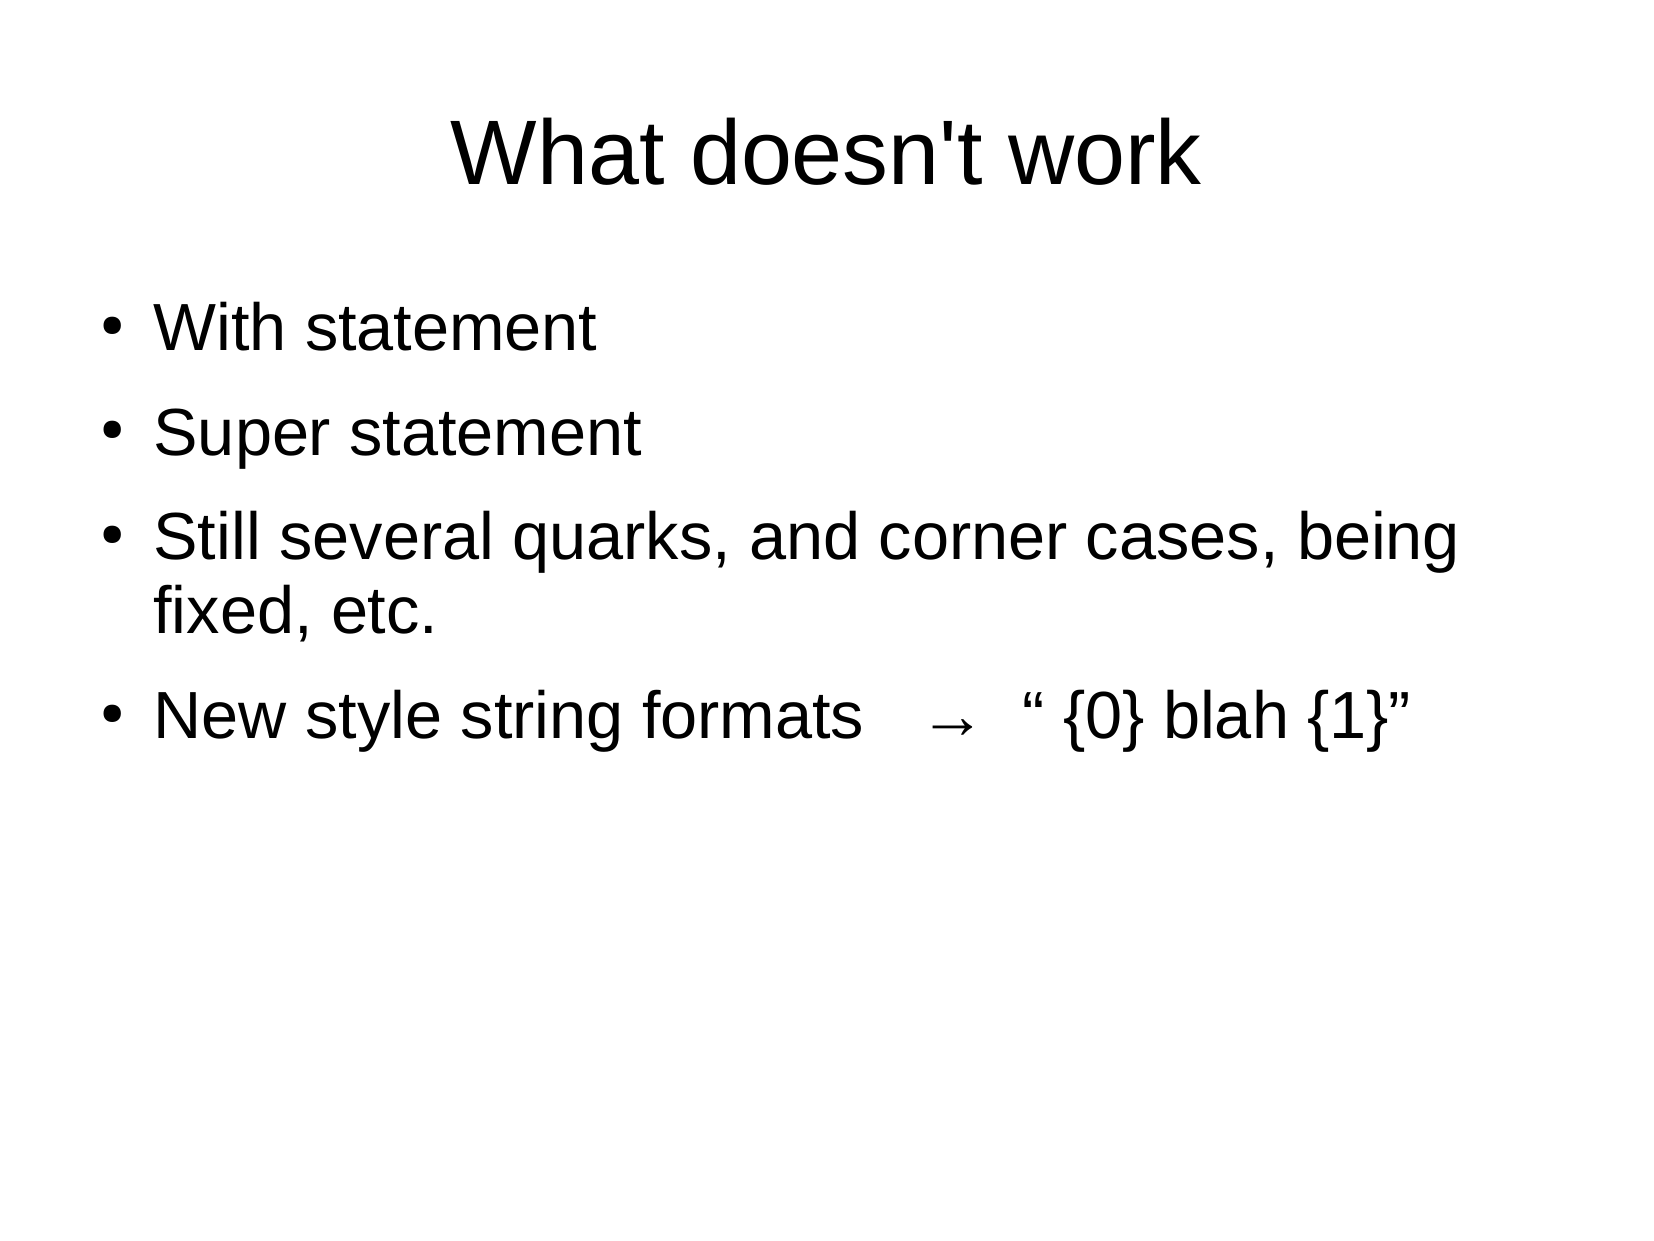

# What doesn't work
With statement
Super statement
Still several quarks, and corner cases, being fixed, etc.
New style string formats → “ {0} blah {1}”